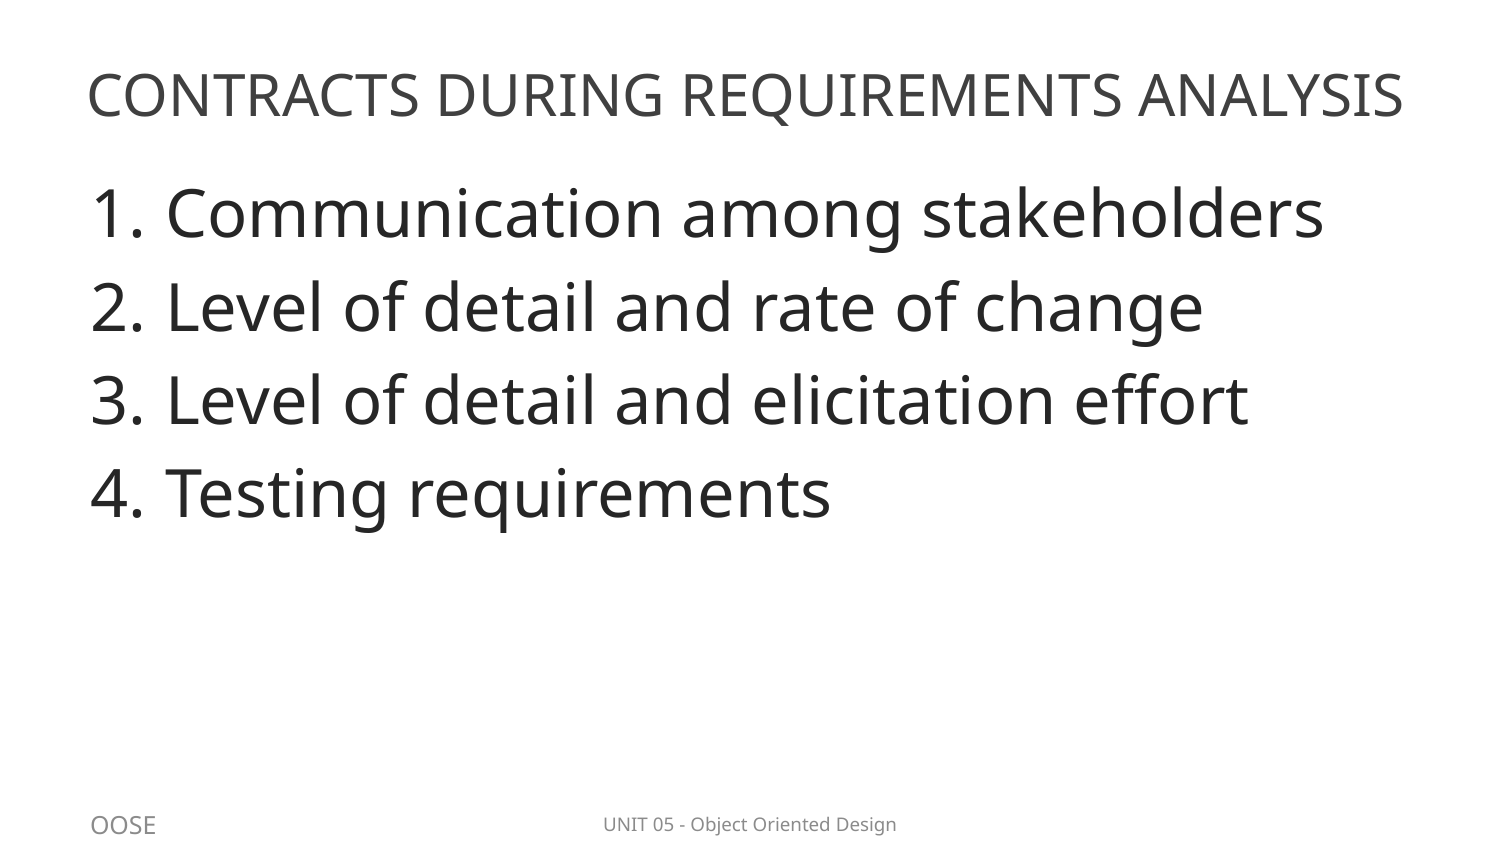

# Contracts during requirements analysis
Communication among stakeholders
Level of detail and rate of change
Level of detail and elicitation effort
Testing requirements
OOSE
UNIT 05 - Object Oriented Design